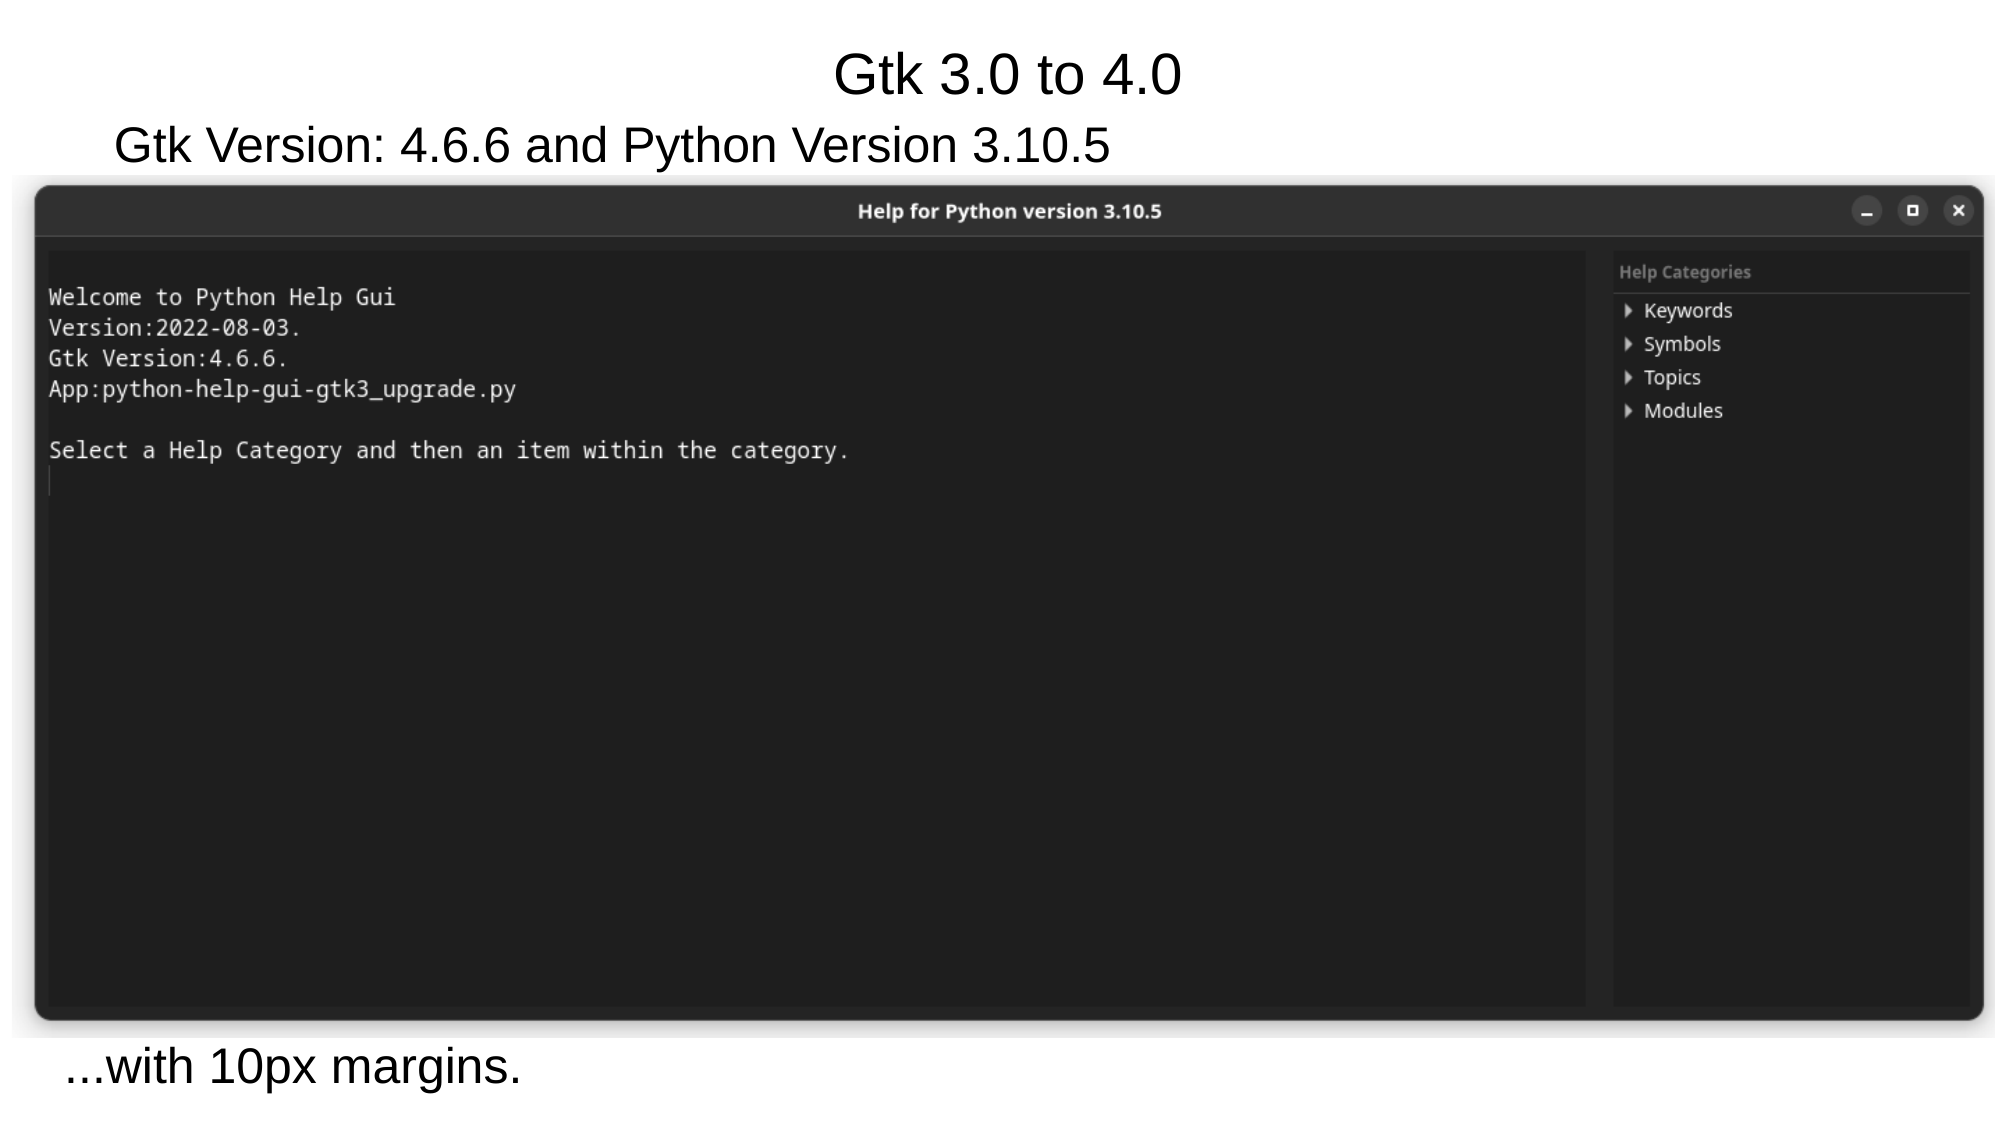

# Gtk 3.0 to 4.0
Gtk Version: 4.6.6 and Python Version 3.10.5
...with 10px margins.